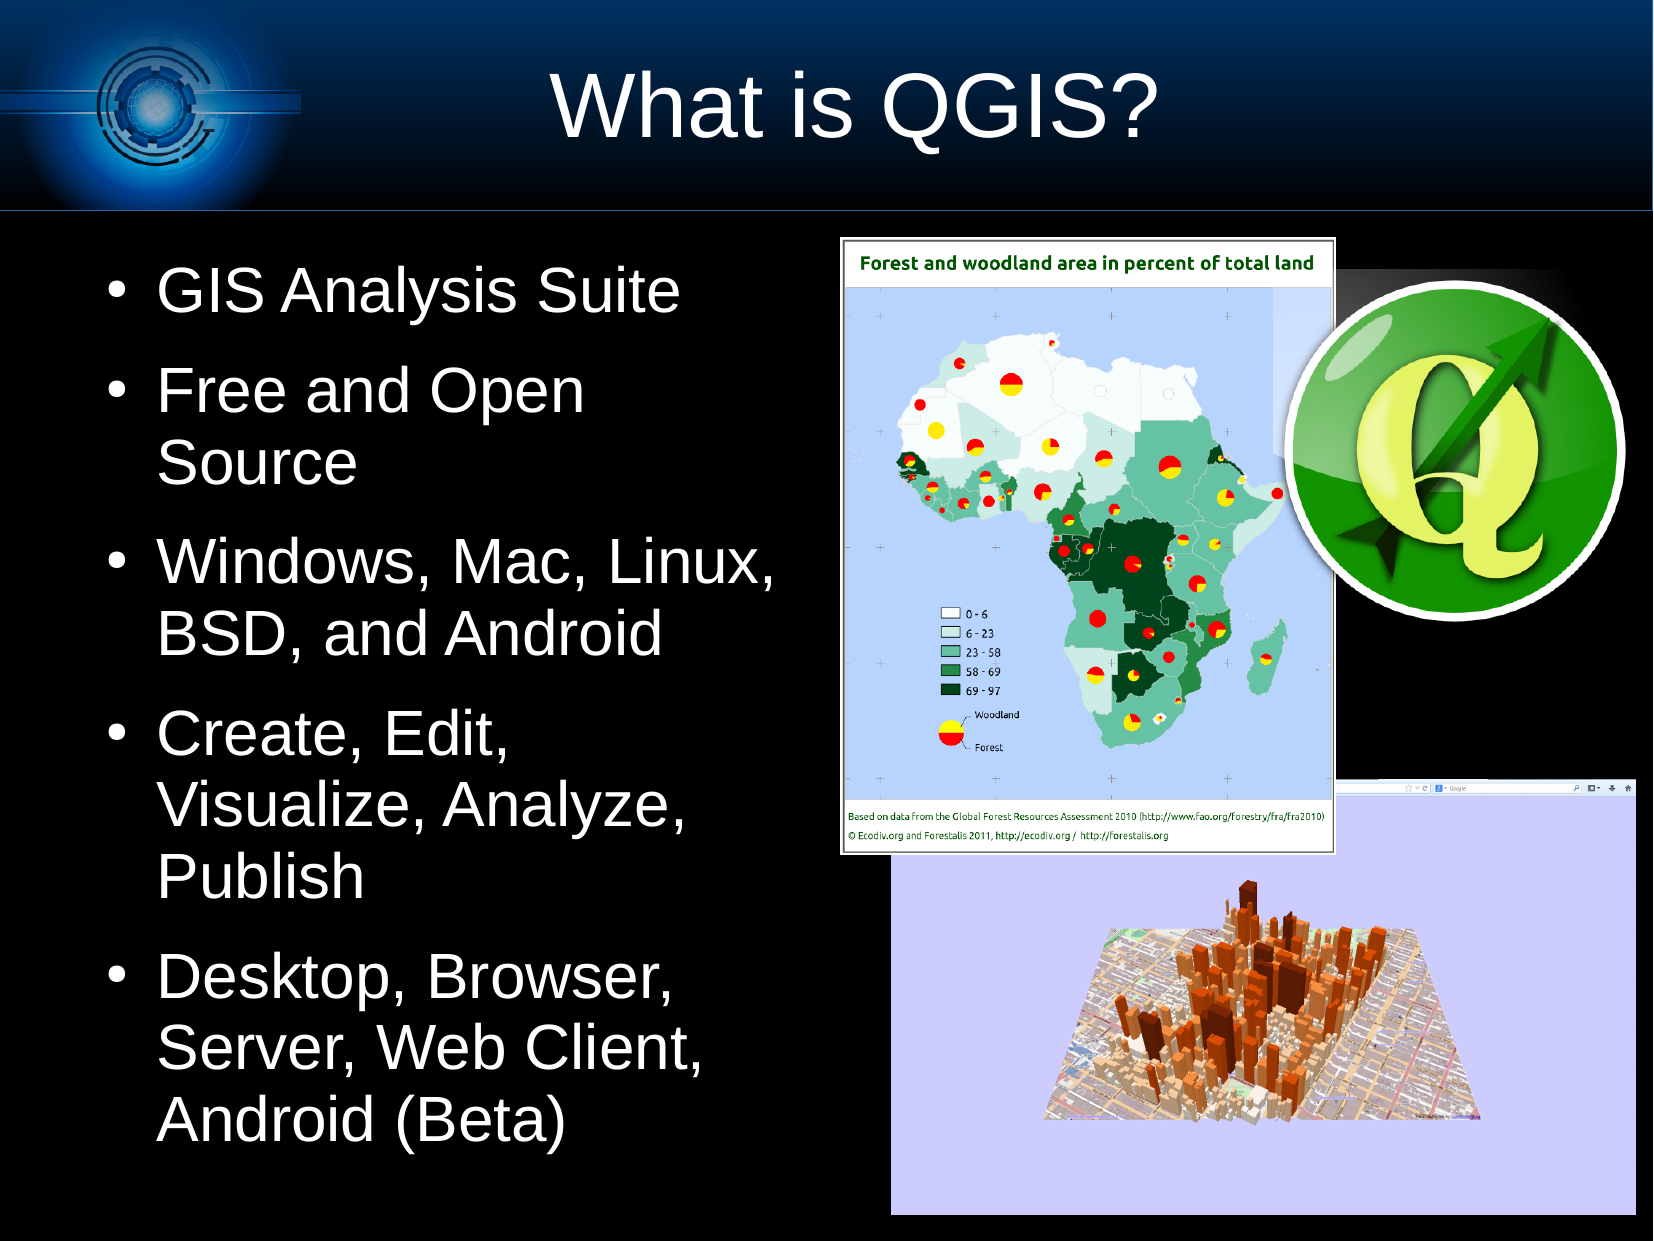

# What is QGIS?
GIS Analysis Suite
Free and Open Source
Windows, Mac, Linux, BSD, and Android
Create, Edit, Visualize, Analyze, Publish
Desktop, Browser, Server, Web Client, Android (Beta)